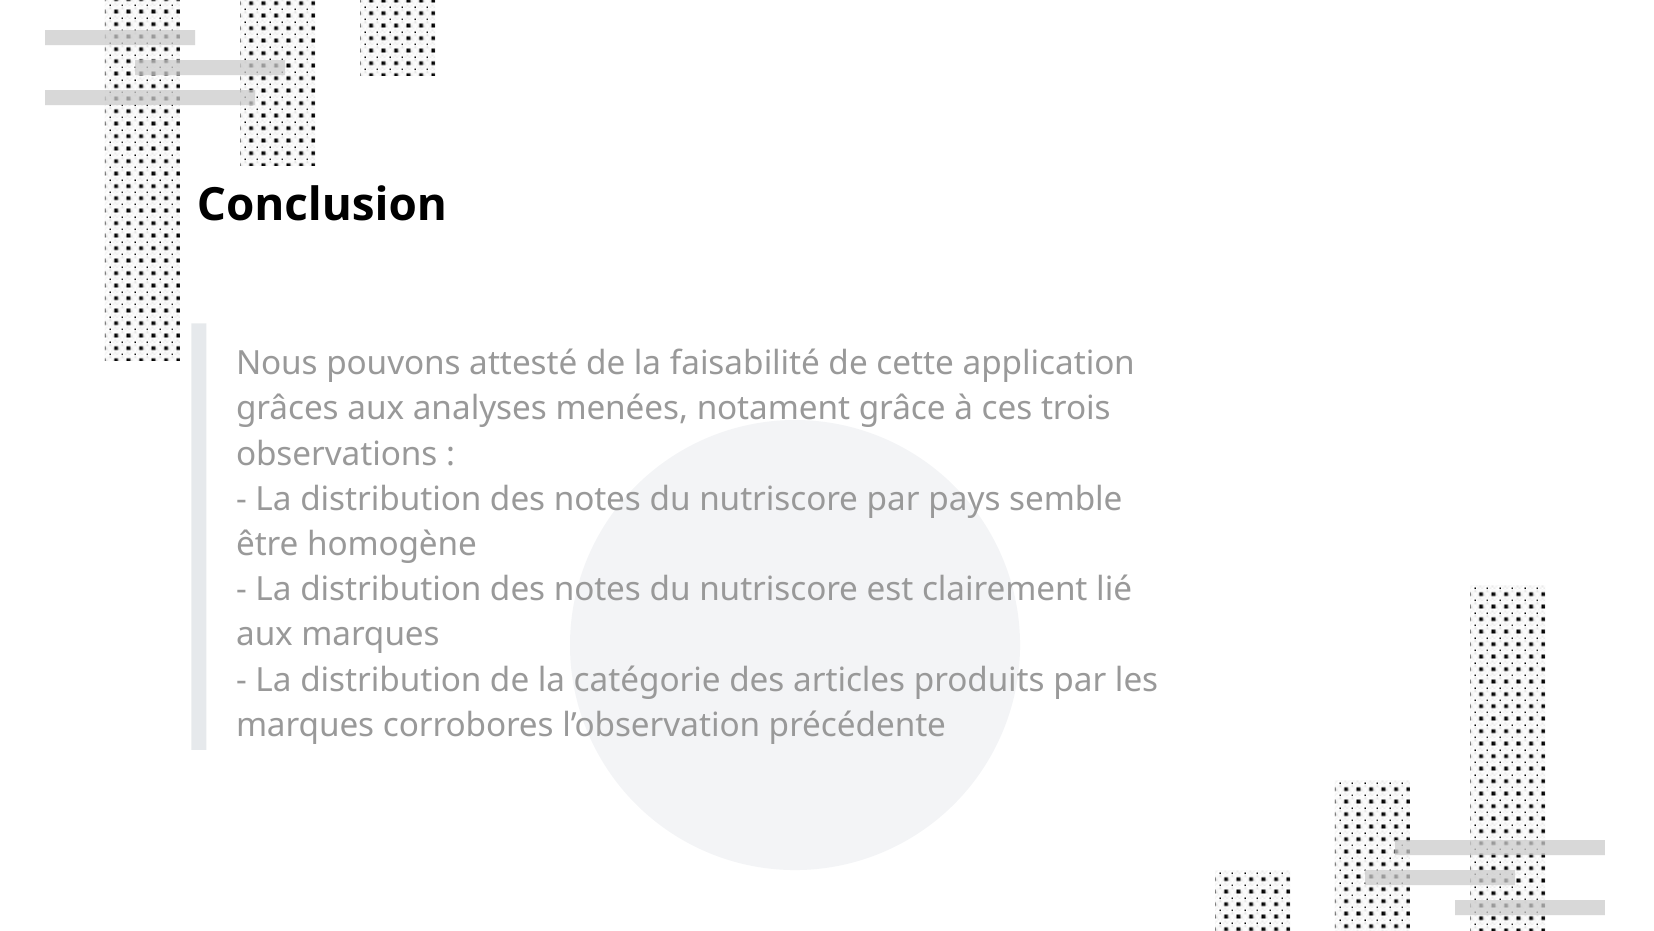

Conclusion
Nous pouvons attesté de la faisabilité de cette application grâces aux analyses menées, notament grâce à ces trois observations :
- La distribution des notes du nutriscore par pays semble être homogène
- La distribution des notes du nutriscore est clairement lié aux marques
- La distribution de la catégorie des articles produits par les marques corrobores l’observation précédente